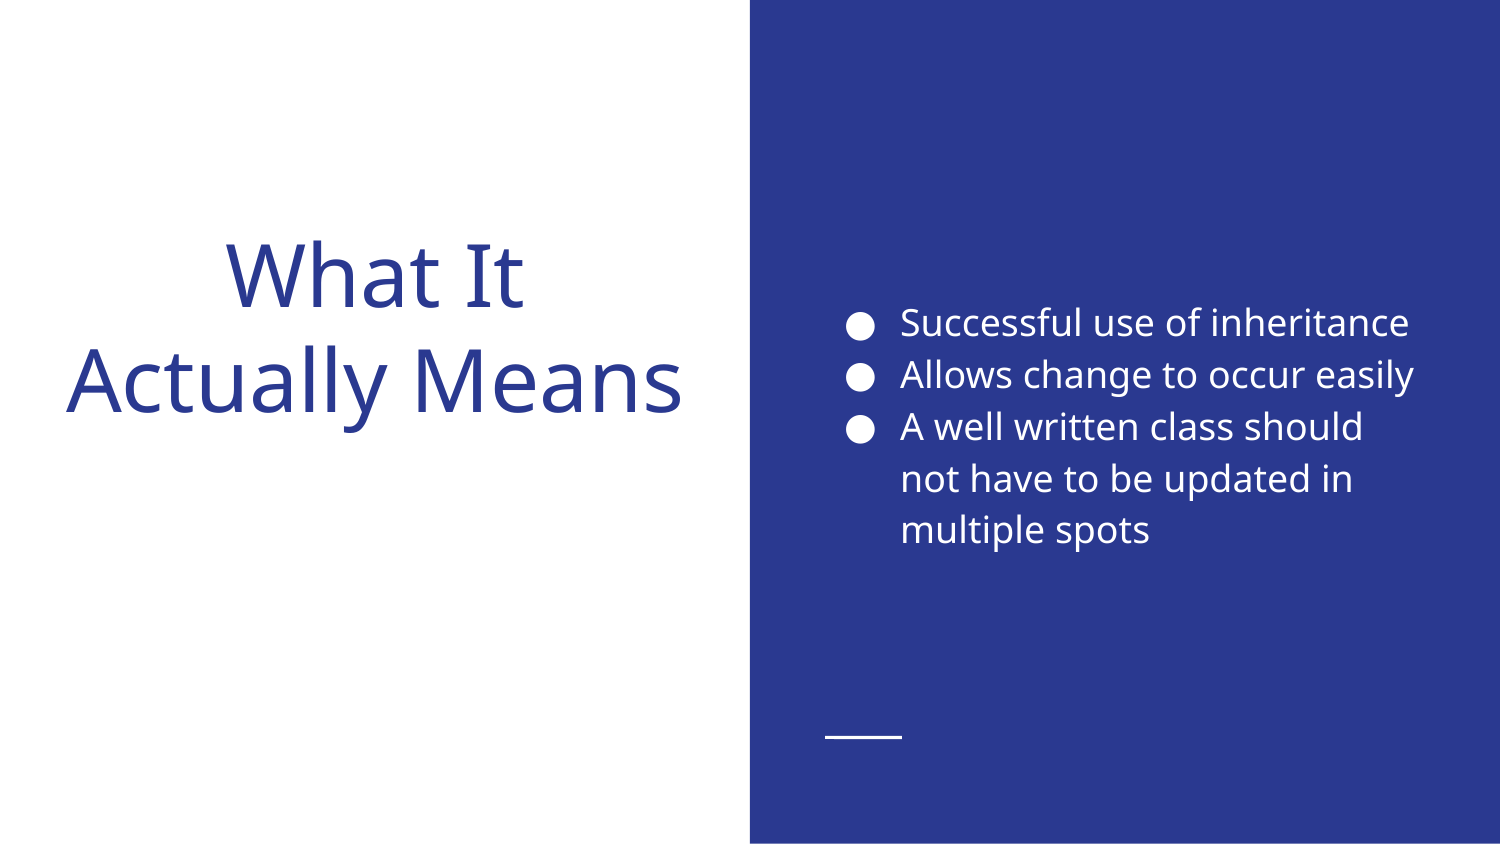

Successful use of inheritance
Allows change to occur easily
A well written class should not have to be updated in multiple spots
# What It Actually Means